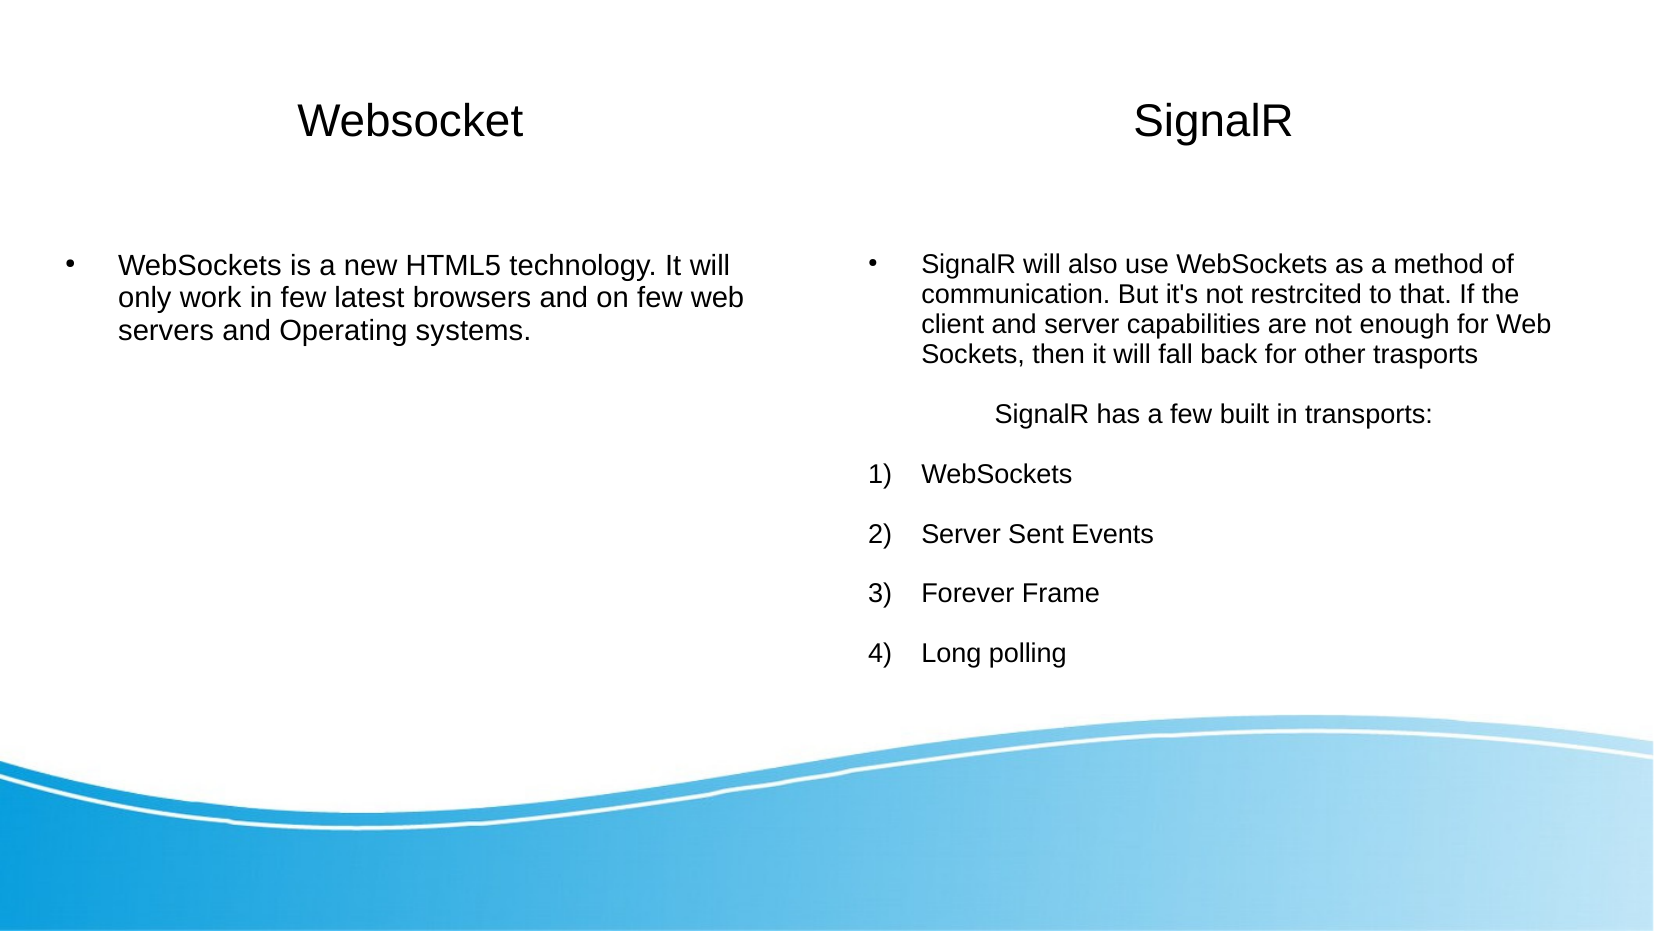

# Websocket
WebSockets is a new HTML5 technology. It will only work in few latest browsers and on few web servers and Operating systems.
SignalR
SignalR will also use WebSockets as a method of communication. But it's not restrcited to that. If the client and server capabilities are not enough for Web Sockets, then it will fall back for other trasports
SignalR has a few built in transports:
WebSockets
Server Sent Events
Forever Frame
Long polling